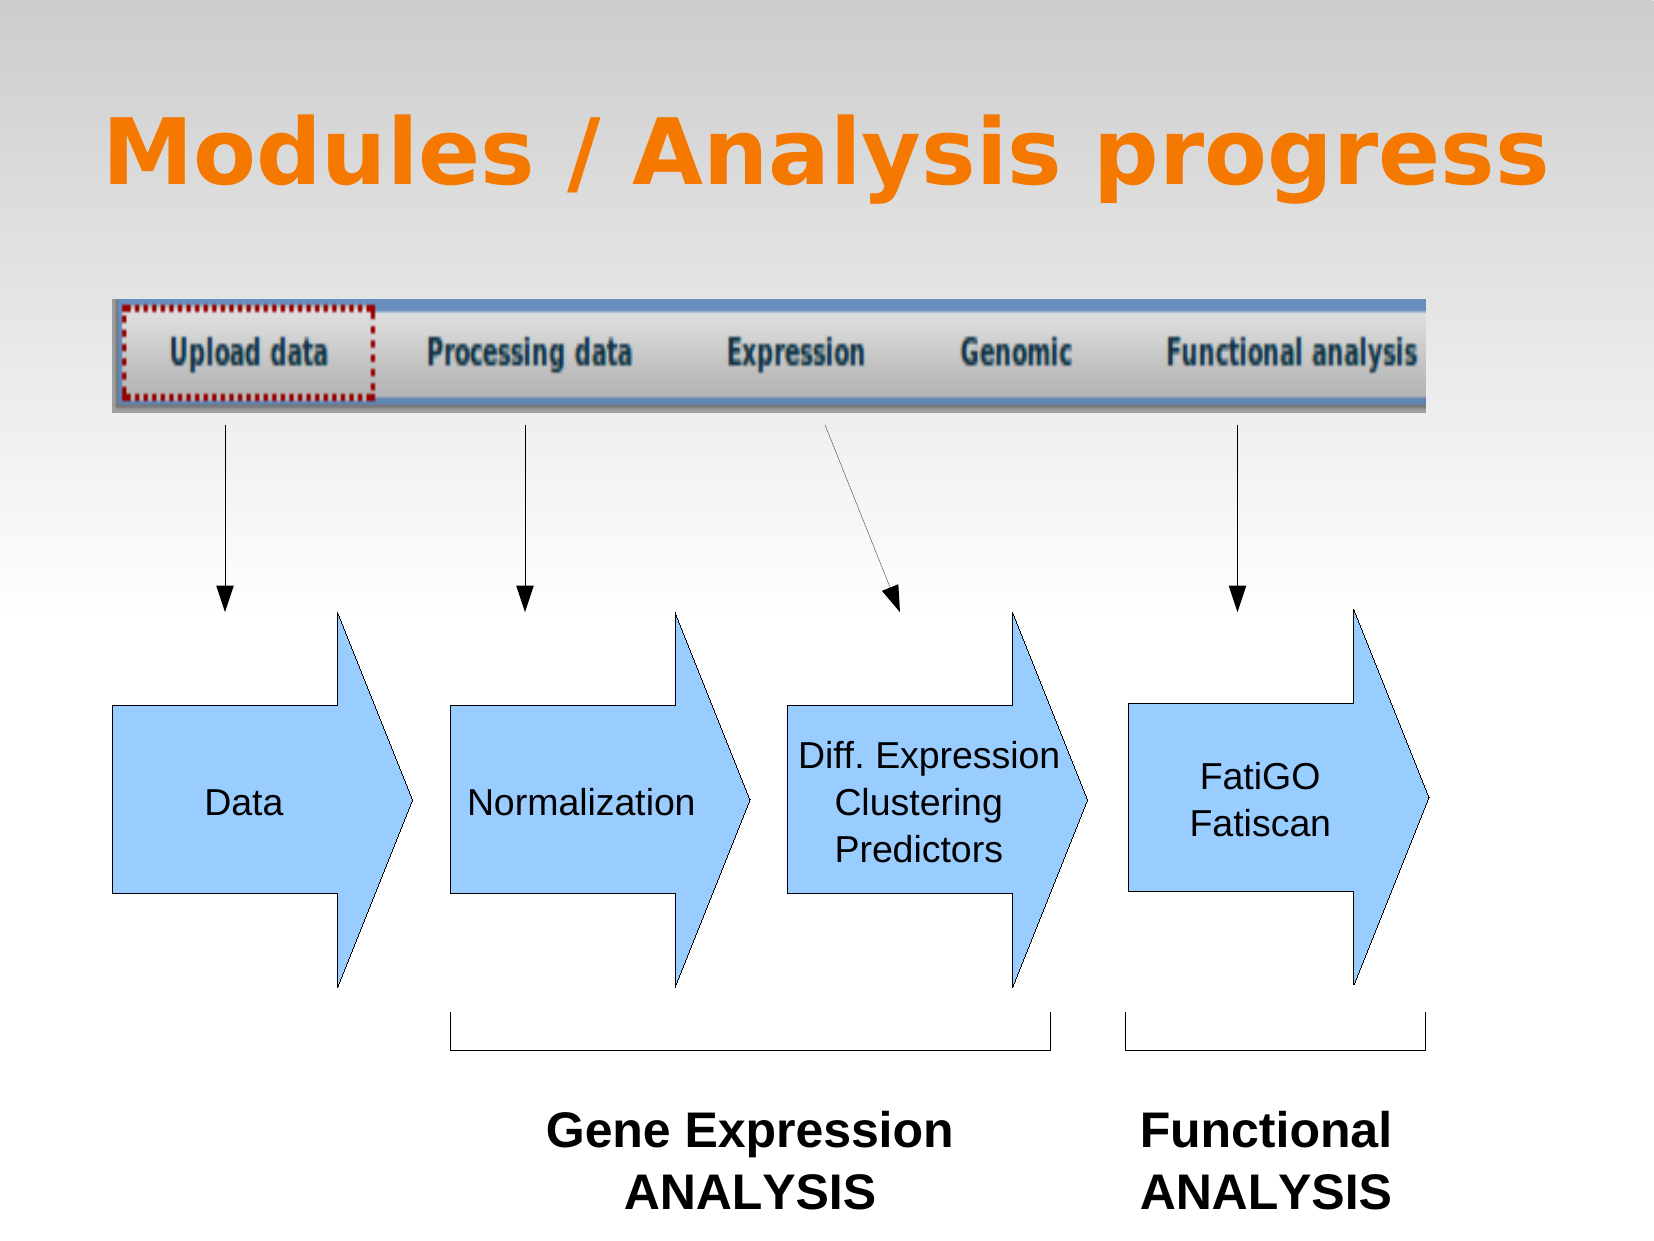

# Modules / Analysis progress
FatiGO
Fatiscan
Data
Normalization
 Diff. Expression
Clustering
Predictors
Gene Expression ANALYSIS
Functional ANALYSIS